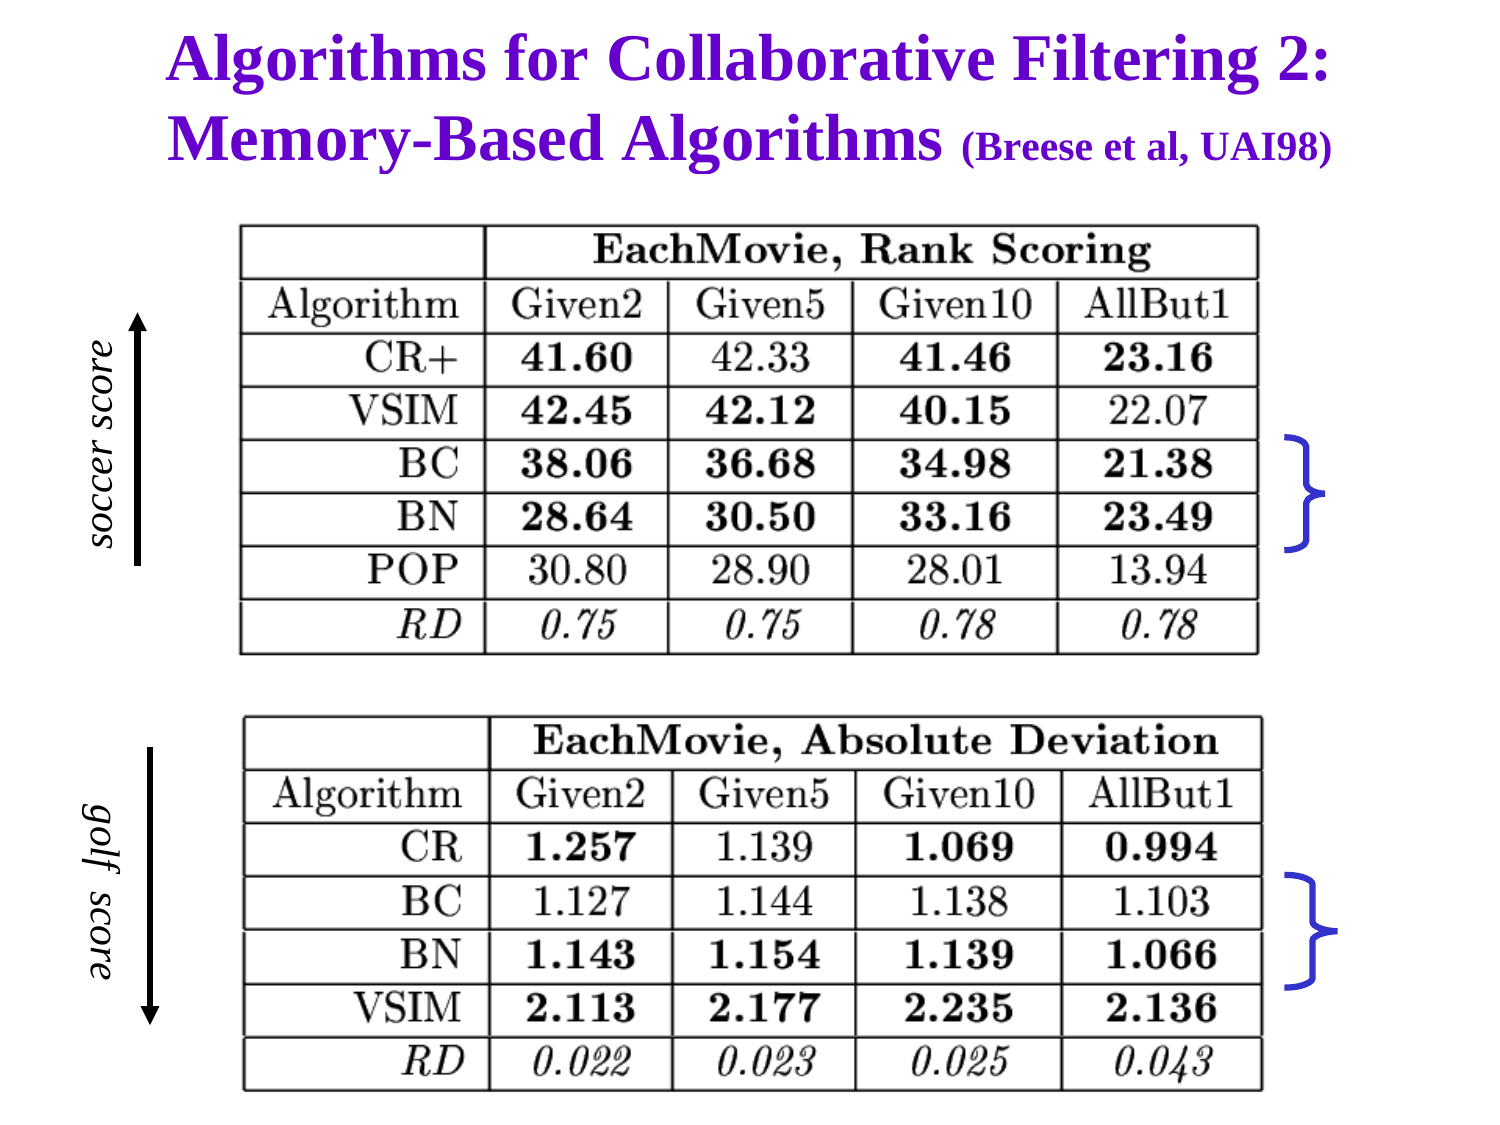

# Algorithms for Collaborative Filtering 2: Memory-Based Algorithms (Breese et al, UAI98)
soccer score
golf score